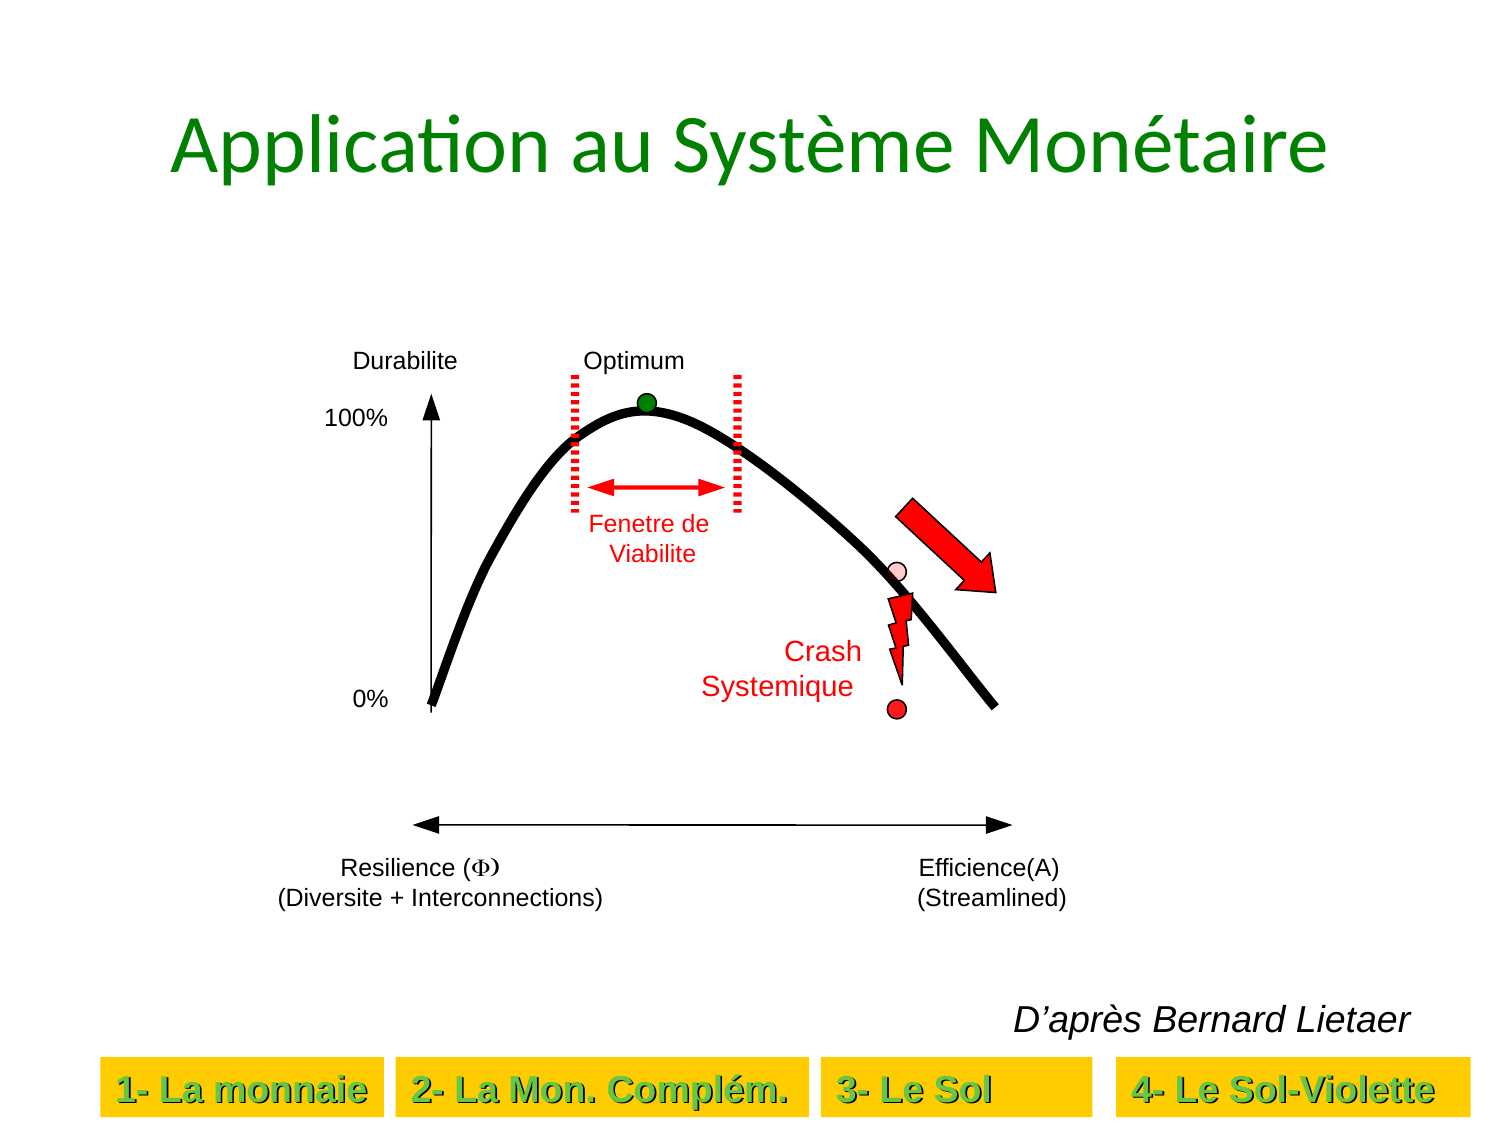

# Application au Système Monétaire
Durabilite Optimum
100%
Fenetre de
Viabilite
Crash
Systemique
0%
 Resilience (F) Efficience(A)
(Diversite + Interconnections) (Streamlined)
D’après Bernard Lietaer